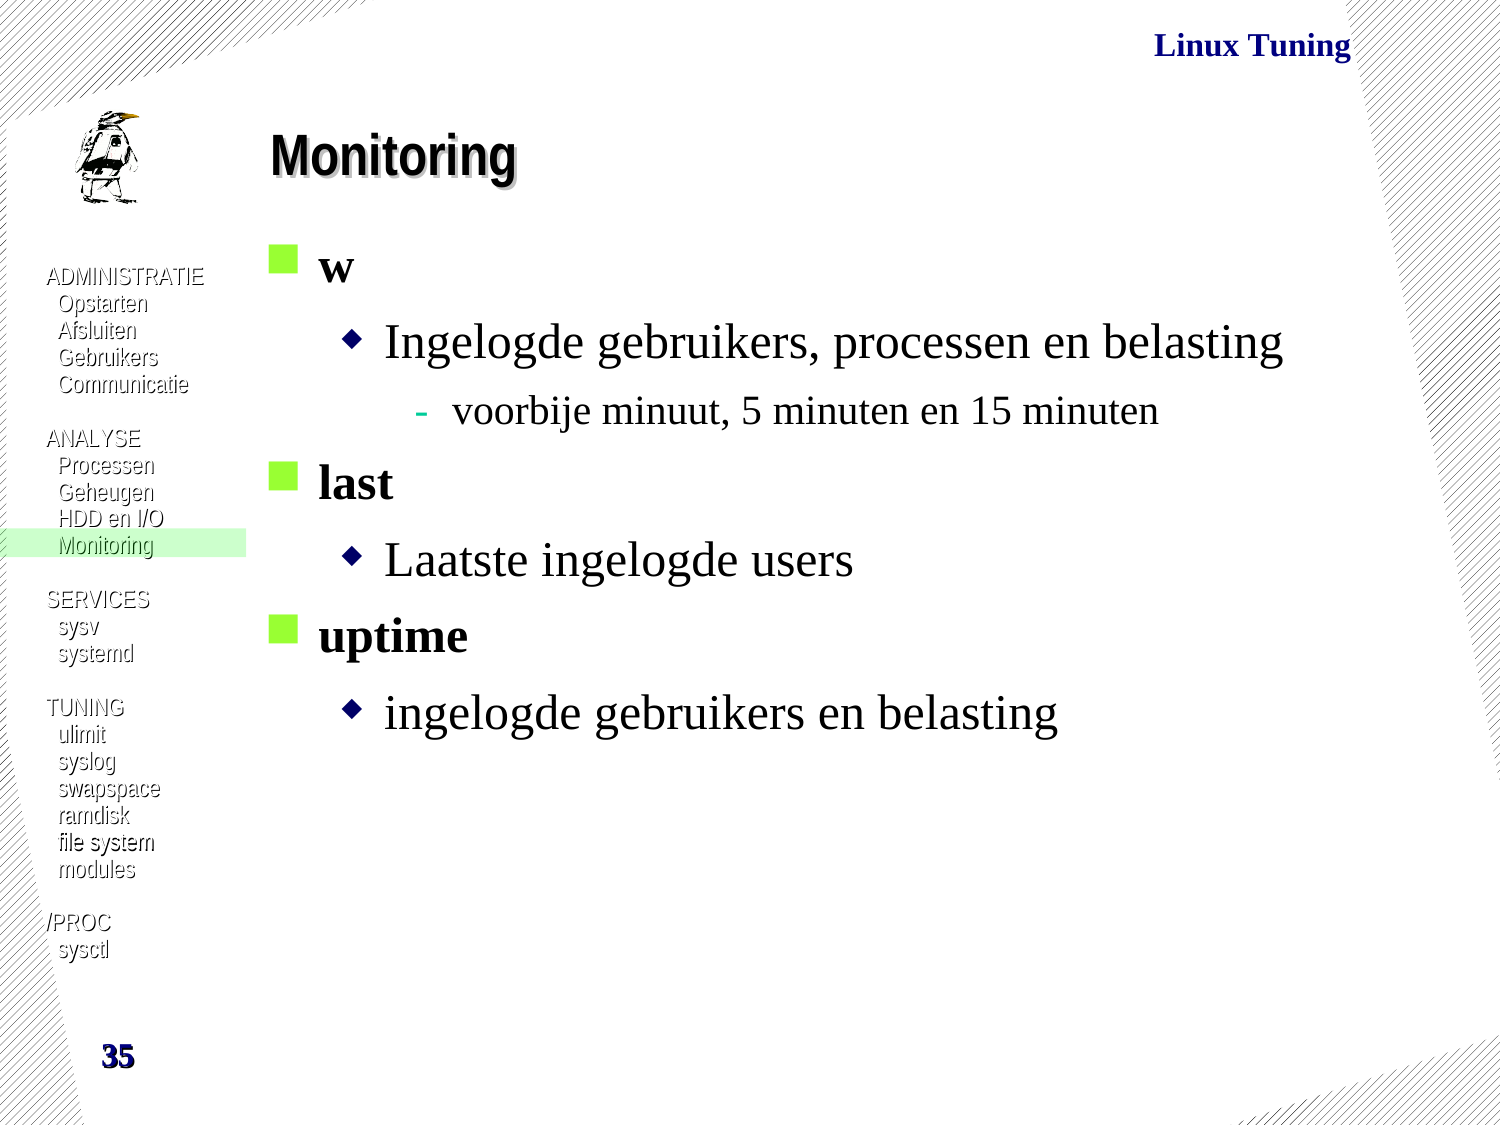

# Monitoring
w
Ingelogde gebruikers, processen en belasting
voorbije minuut, 5 minuten en 15 minuten
last
Laatste ingelogde users
uptime
ingelogde gebruikers en belasting